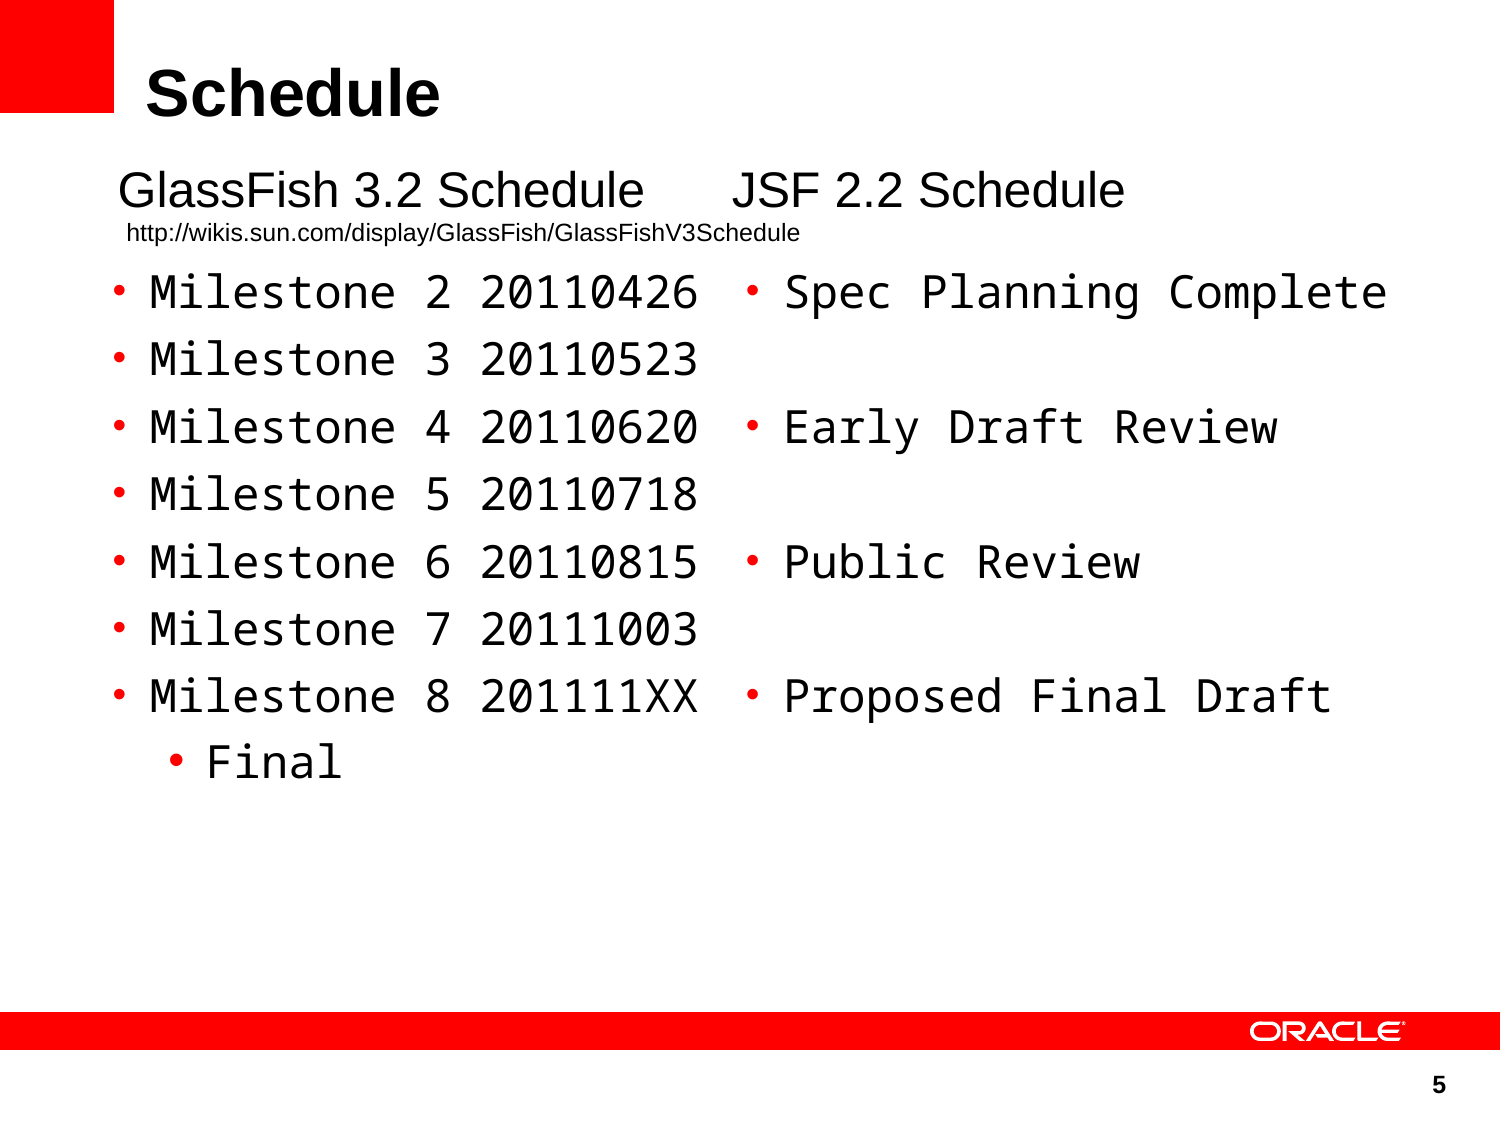

# Schedule
GlassFish 3.2 Schedule
JSF 2.2 Schedule
http://wikis.sun.com/display/GlassFish/GlassFishV3Schedule
Milestone 2 20110426
Milestone 3 20110523
Milestone 4 20110620
Milestone 5 20110718
Milestone 6 20110815
Milestone 7 20111003
Milestone 8 201111XX
Final
Spec Planning Complete
Early Draft Review
Public Review
Proposed Final Draft